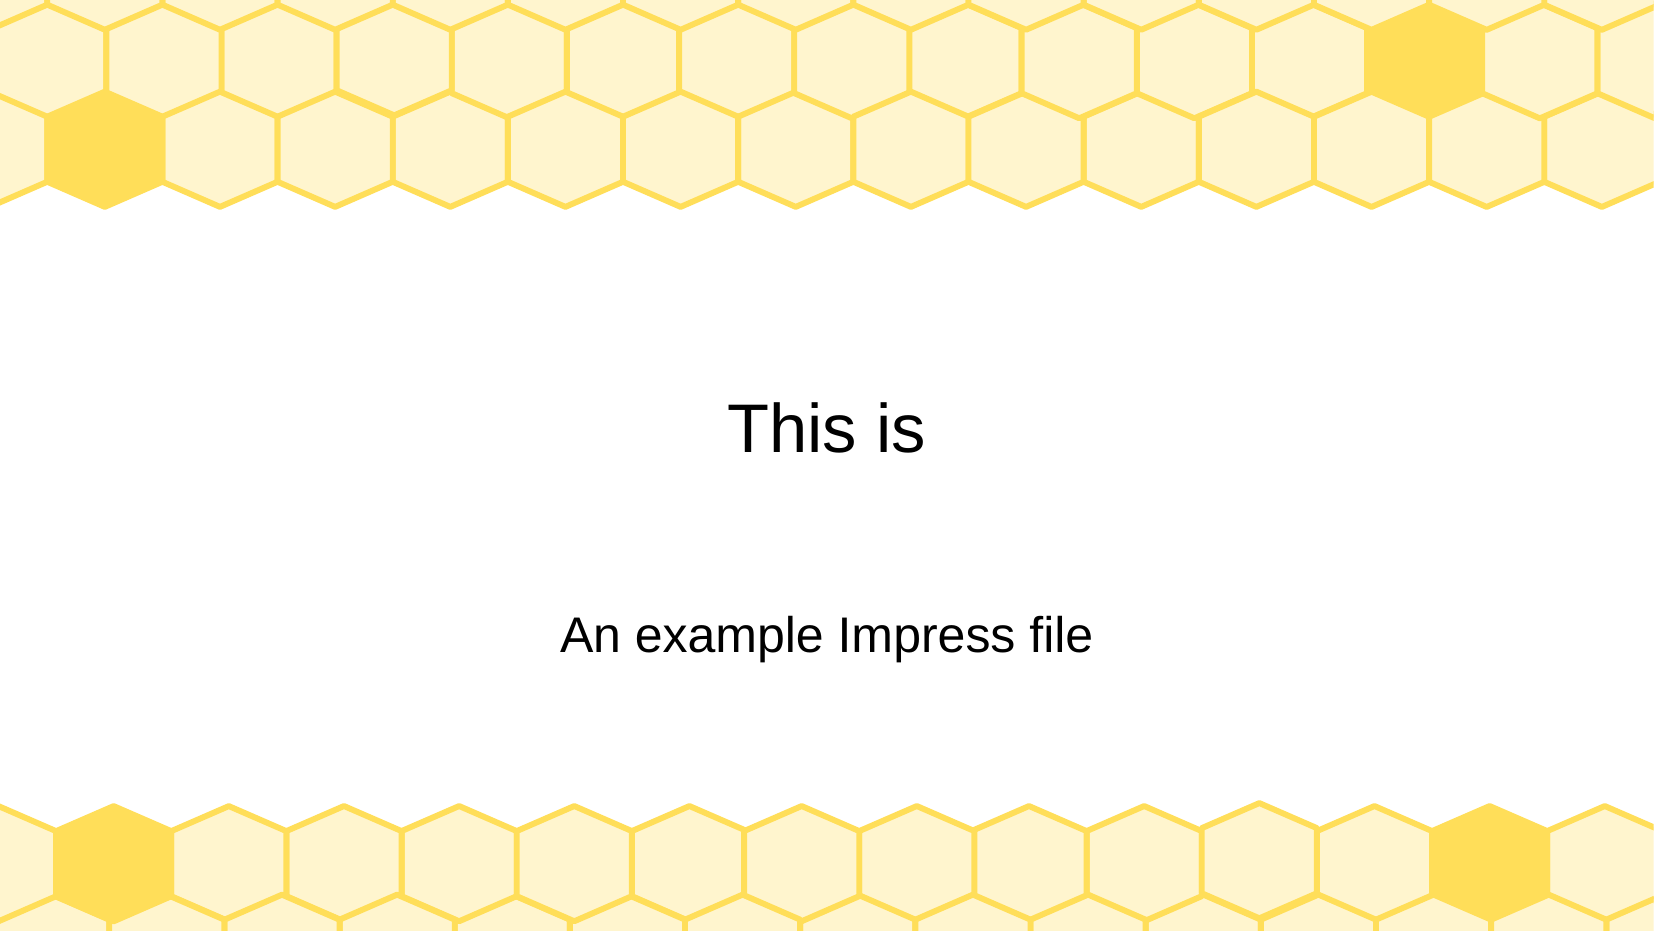

# This is
An example Impress file